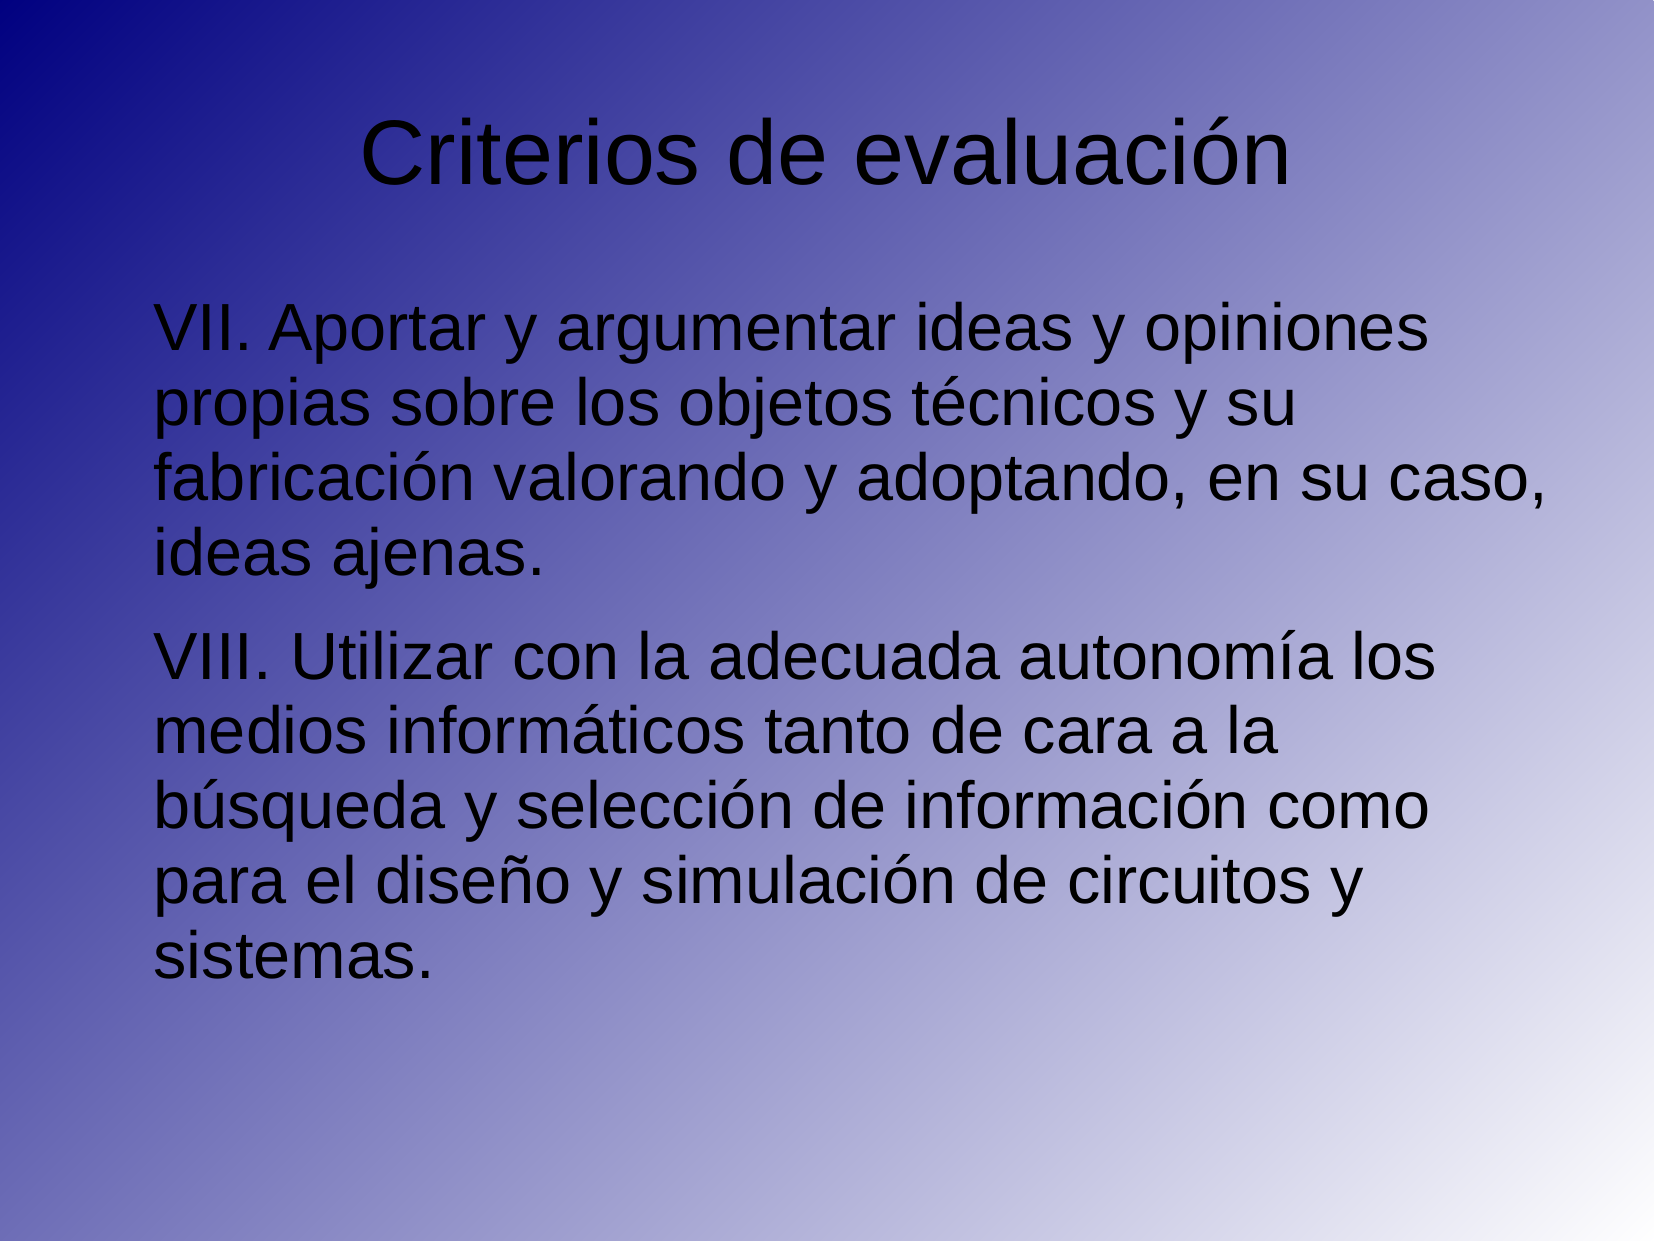

# Criterios de evaluación
VII. Aportar y argumentar ideas y opiniones propias sobre los objetos técnicos y su fabricación valorando y adoptando, en su caso, ideas ajenas.
VIII. Utilizar con la adecuada autonomía los medios informáticos tanto de cara a la búsqueda y selección de información como para el diseño y simulación de circuitos y sistemas.